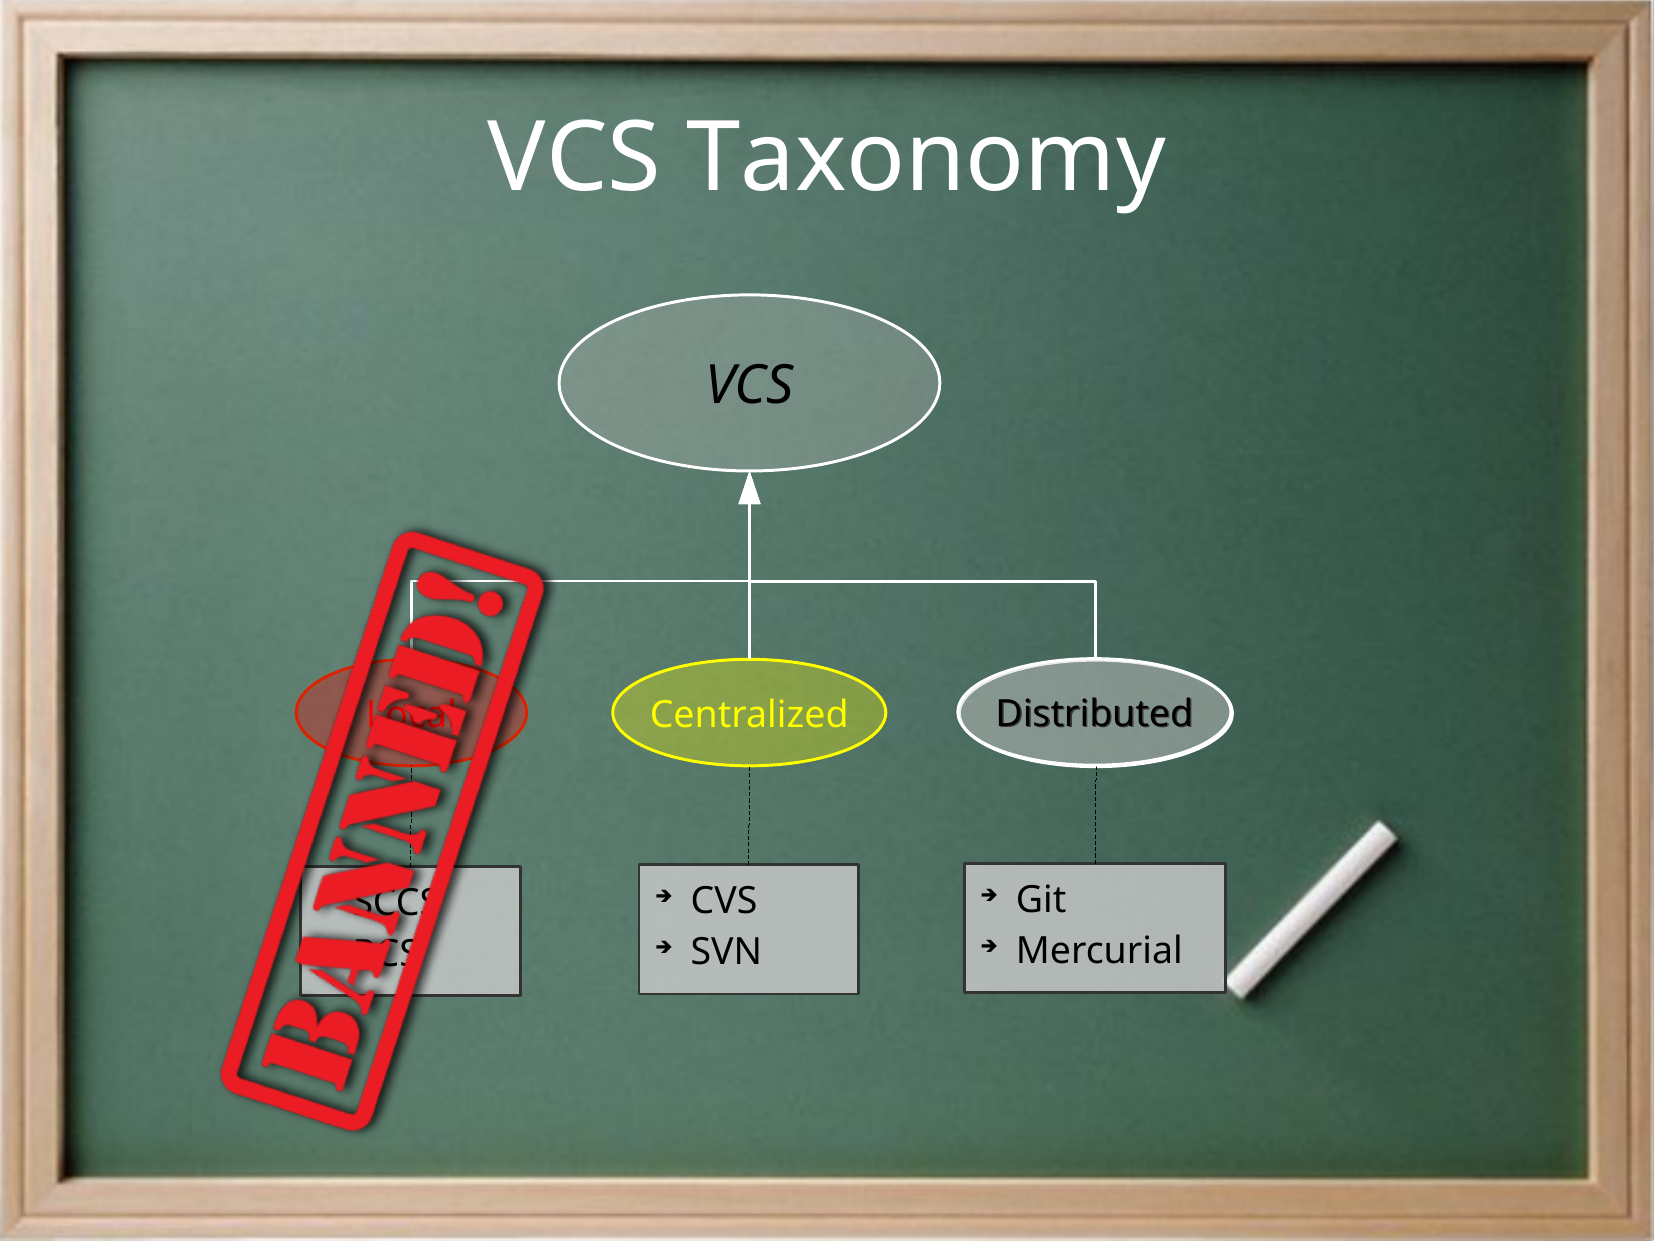

# VCS Taxonomy
VCS
Distributed
Local
Centralized
Distributed
Git
Mercurial
CVS
SVN
SCCS
RCS